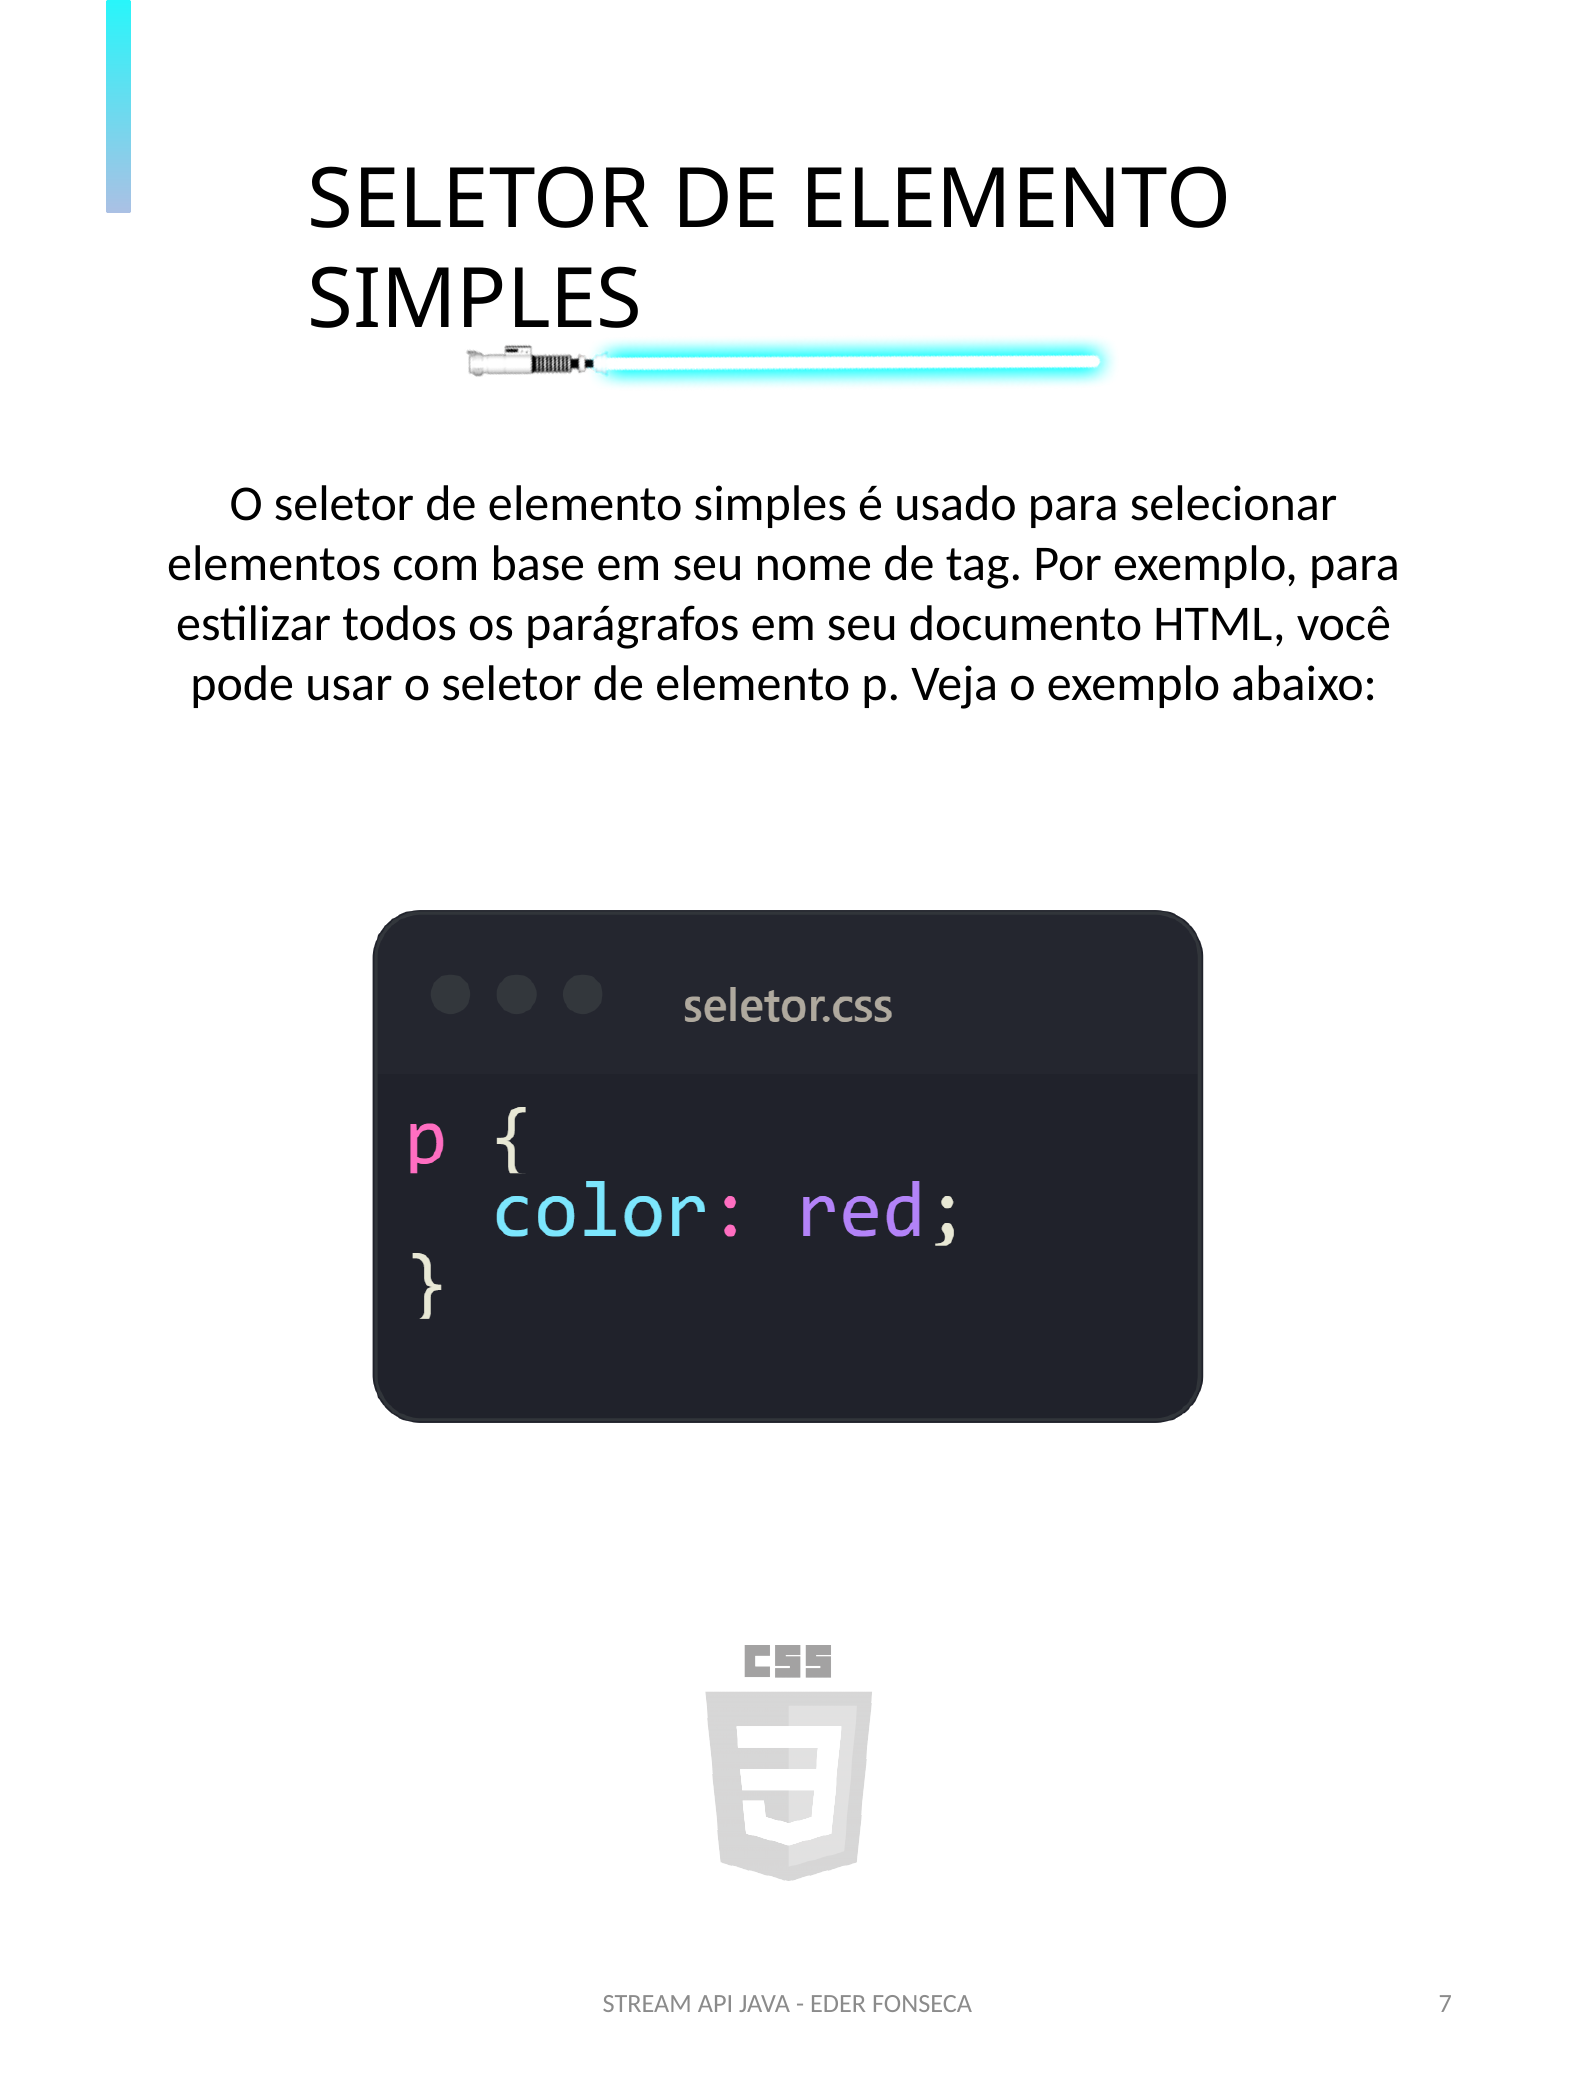

SELETOR DE ELEMENTO SIMPLES
O seletor de elemento simples é usado para selecionar elementos com base em seu nome de tag. Por exemplo, para estilizar todos os parágrafos em seu documento HTML, você pode usar o seletor de elemento p. Veja o exemplo abaixo:
STREAM API JAVA - EDER FONSECA
7